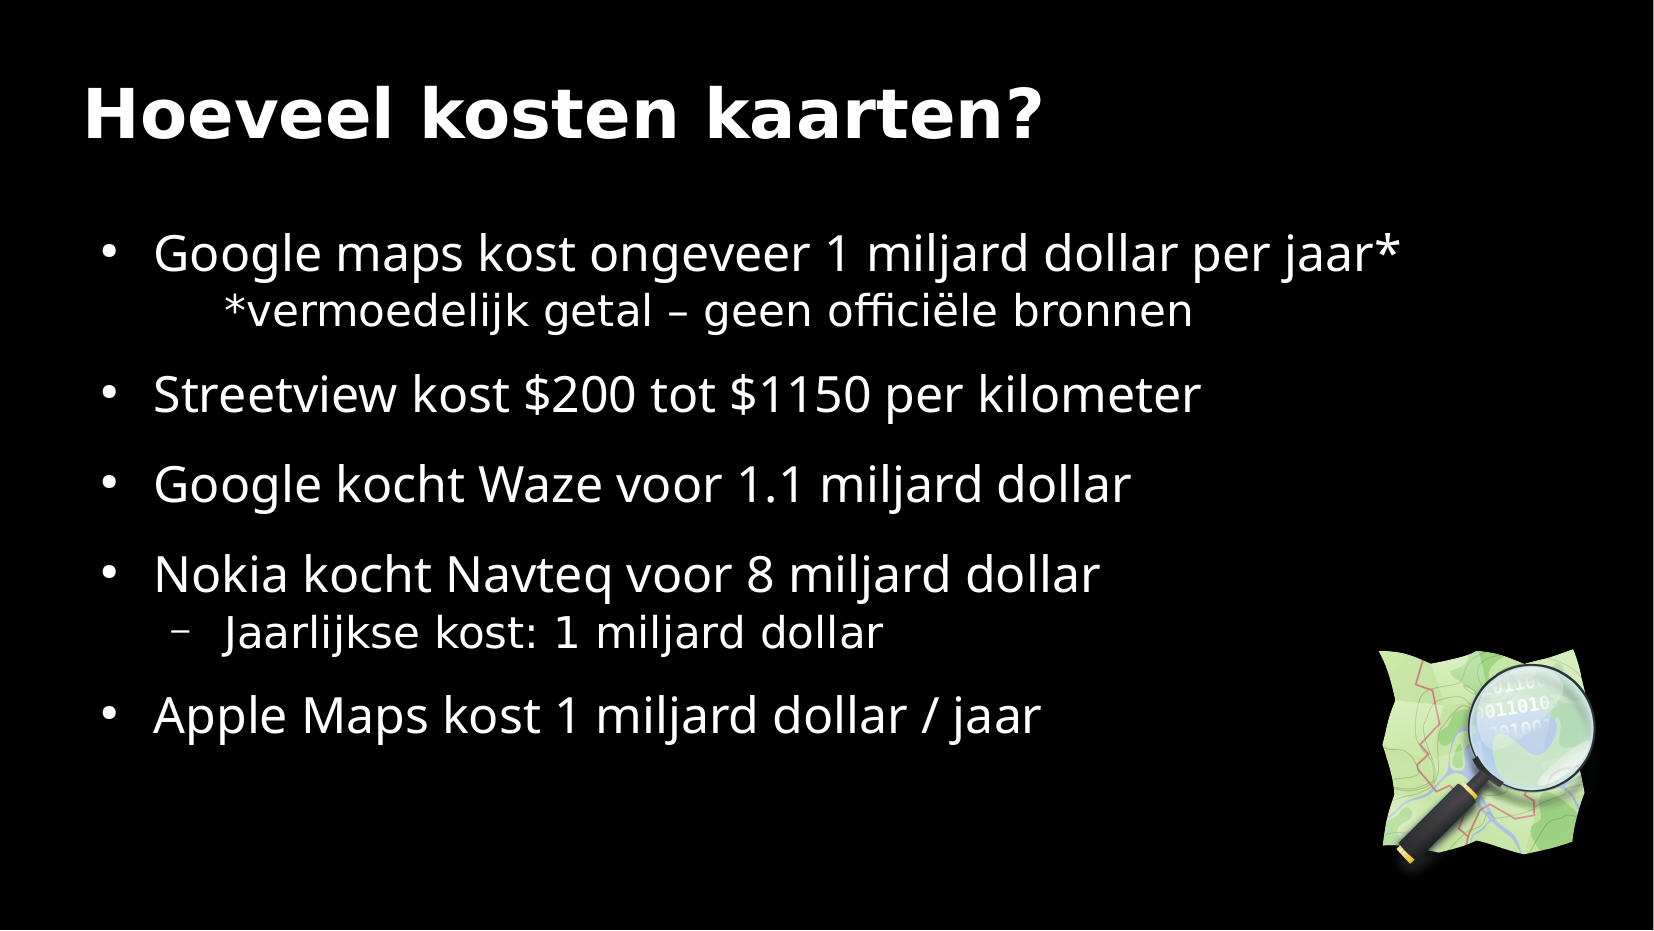

# Hoeveel kosten kaarten?
Google maps kost ongeveer 1 miljard dollar per jaar*
*vermoedelijk getal – geen officiële bronnen
Streetview kost $200 tot $1150 per kilometer
Google kocht Waze voor 1.1 miljard dollar
Nokia kocht Navteq voor 8 miljard dollar
Jaarlijkse kost: 1 miljard dollar
Apple Maps kost 1 miljard dollar / jaar